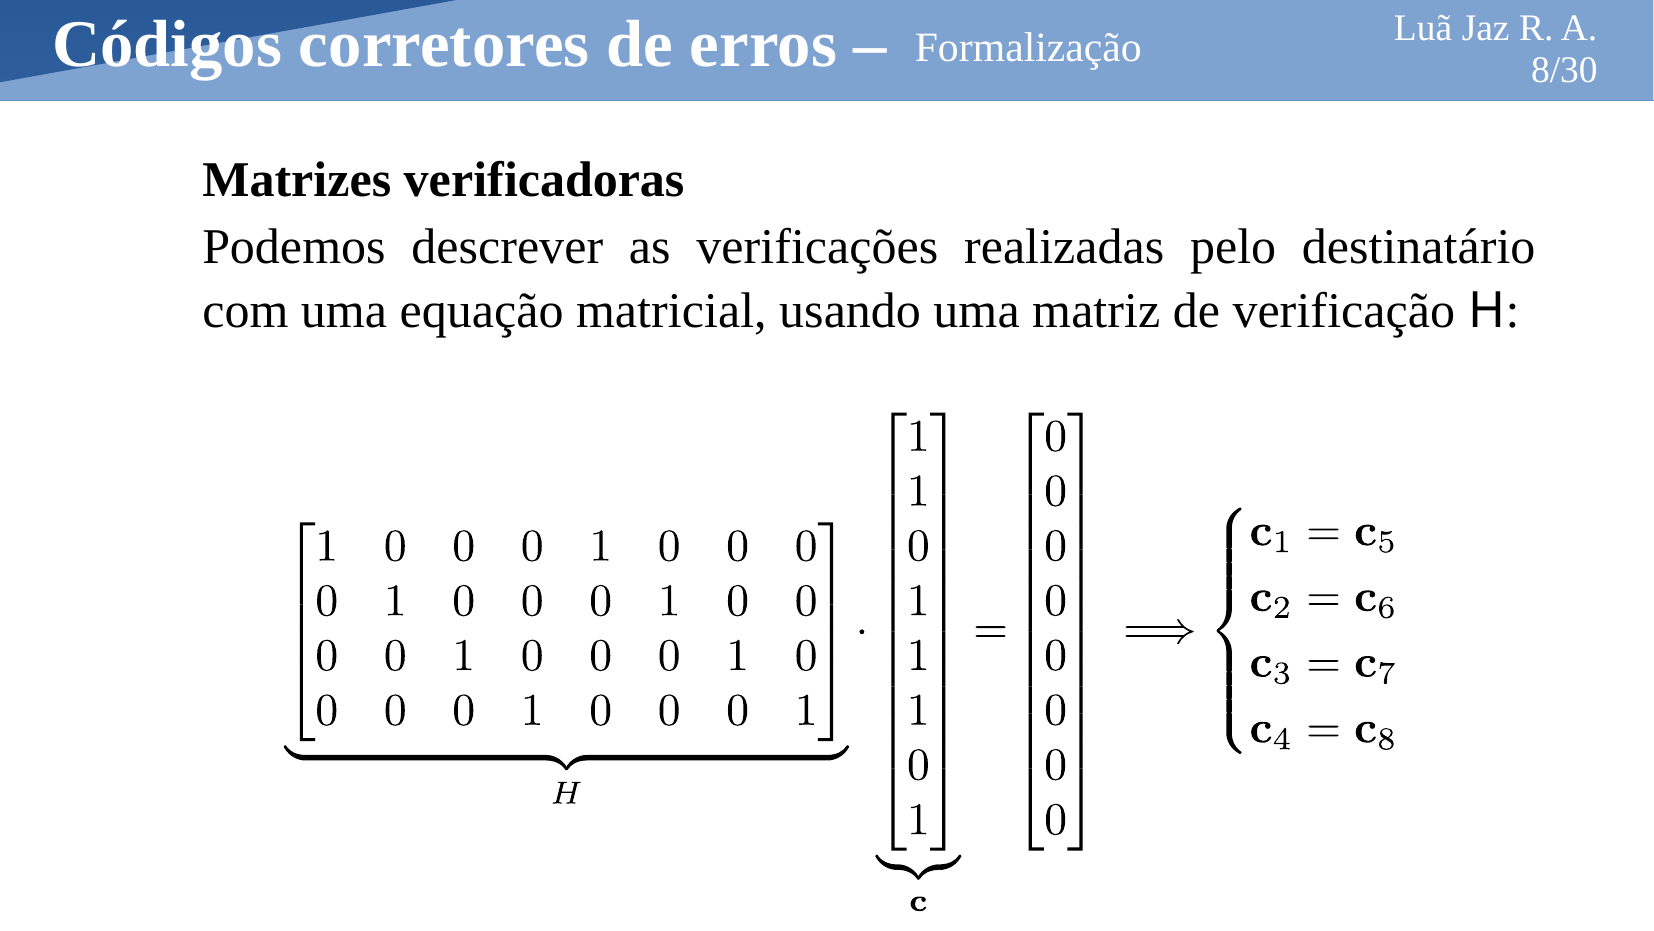

Códigos corretores de erros –
Luã Jaz R. A.
8/30
Formalização
Matrizes verificadoras
Podemos descrever as verificações realizadas pelo destinatário com uma equação matricial, usando uma matriz de verificação H: